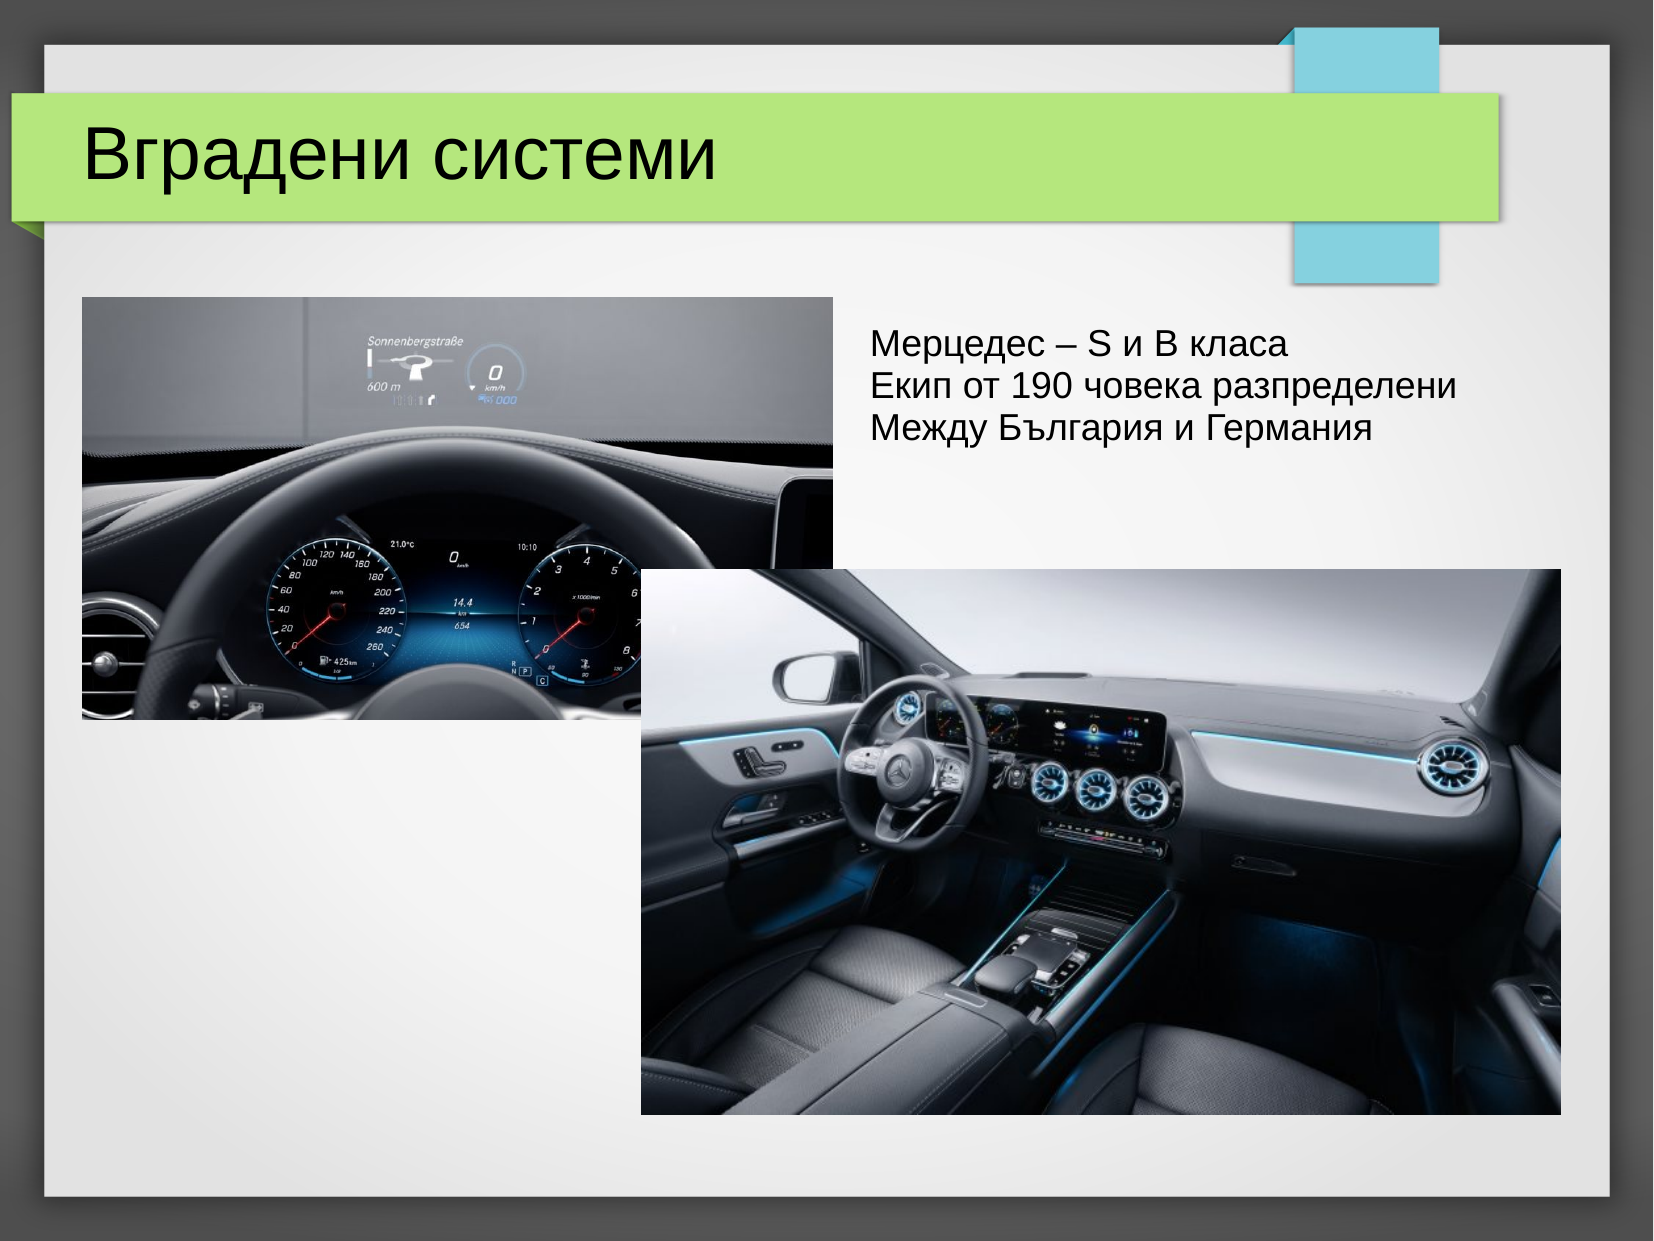

# Вградени системи
Мерцедес – S и B класа
Екип от 190 човека разпределени
Между България и Германия